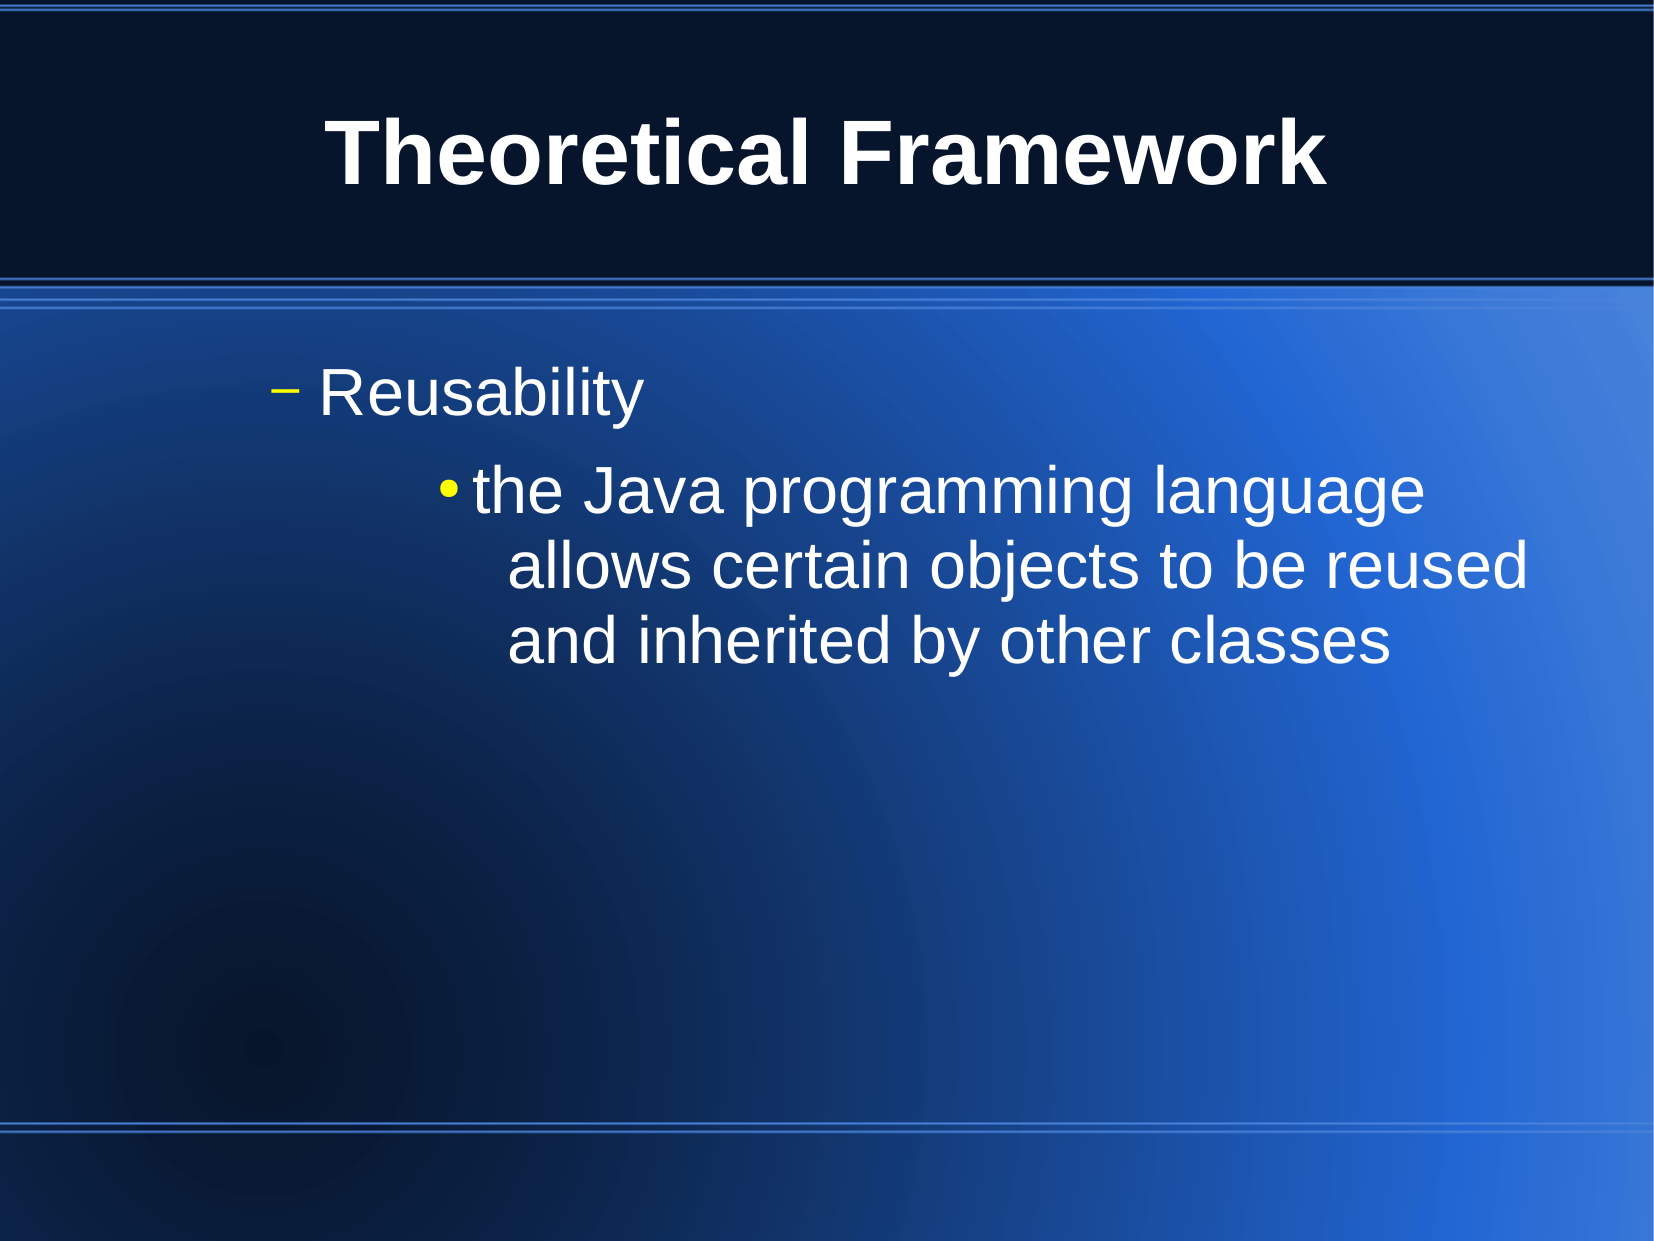

# Theoretical Framework
Reusability
the Java programming language allows certain objects to be reused and inherited by other classes